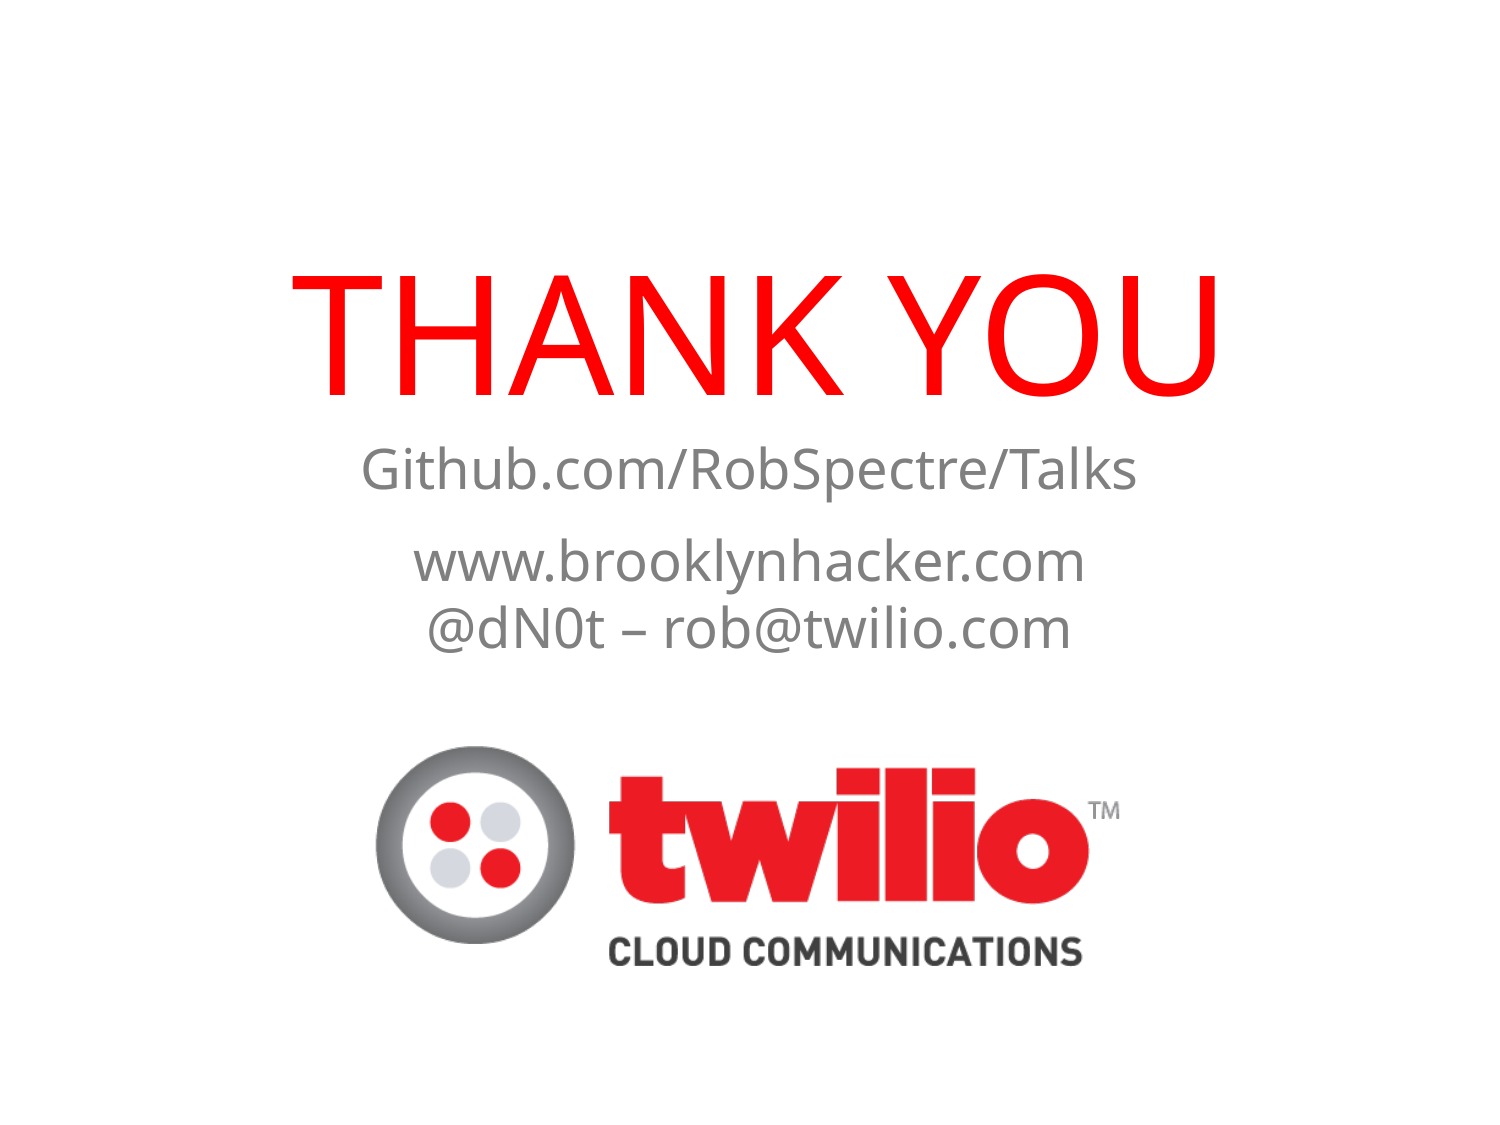

# THANK YOU
Github.com/RobSpectre/Talks
www.brooklynhacker.com
@dN0t – rob@twilio.com